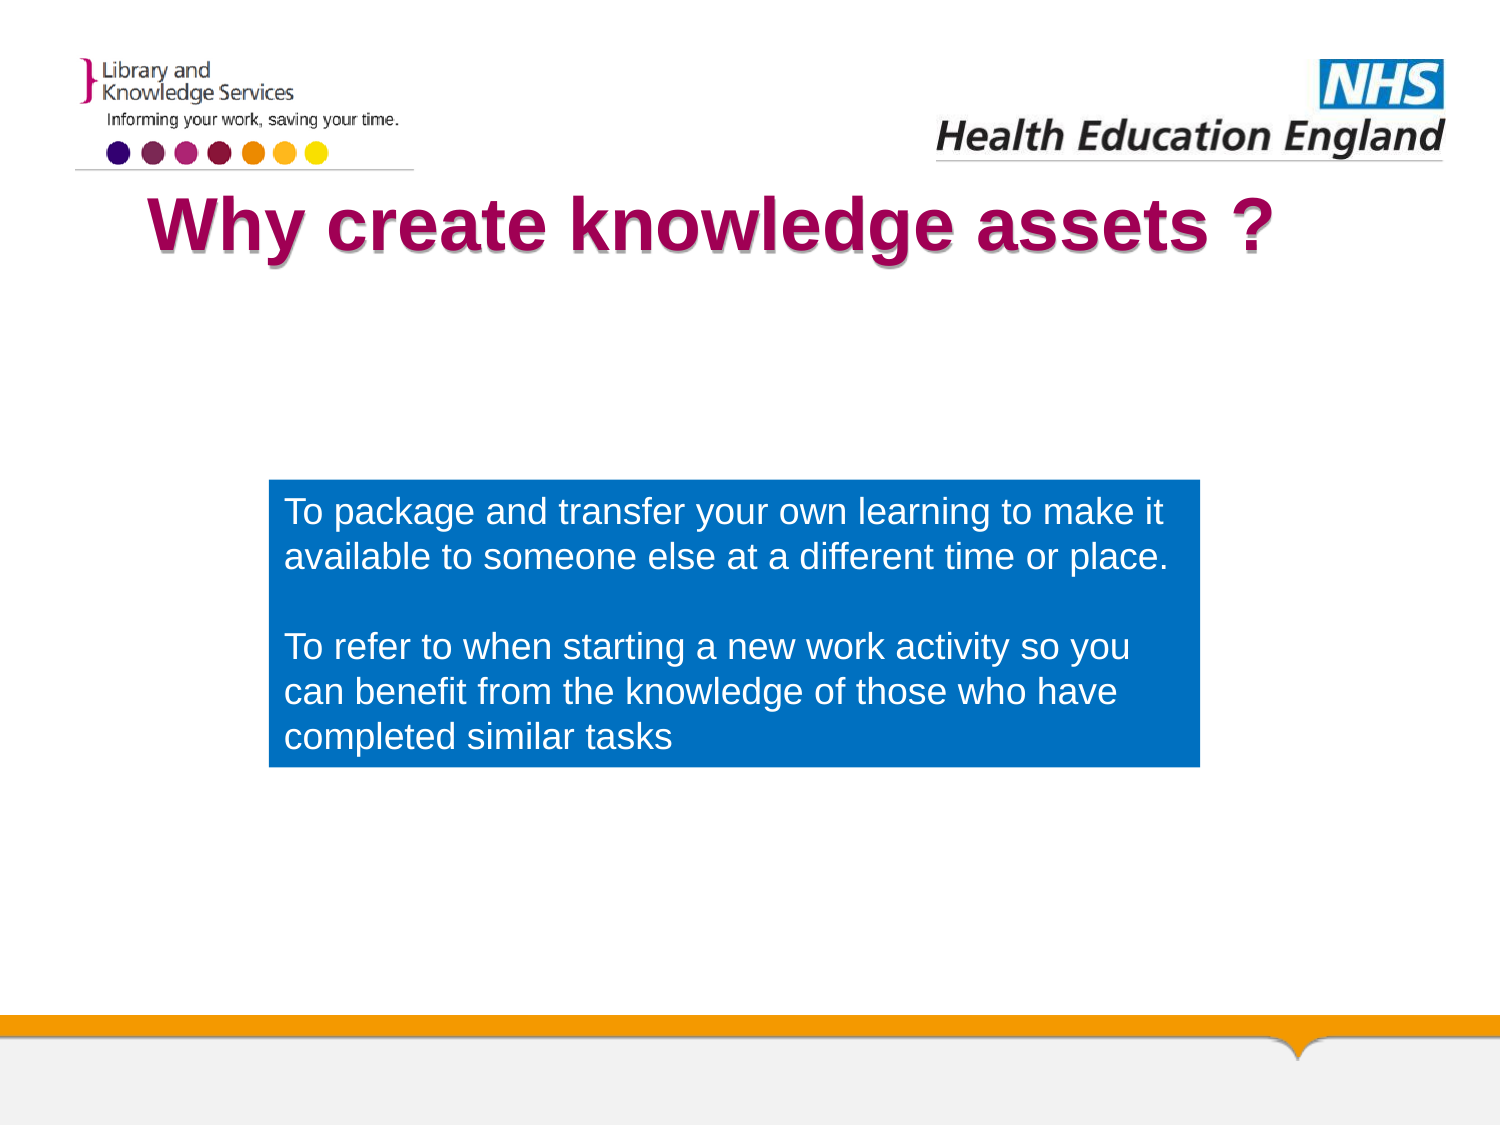

# Why create knowledge assets ?
To package and transfer your own learning to make it available to someone else at a different time or place.
To refer to when starting a new work activity so you can benefit from the knowledge of those who have completed similar tasks